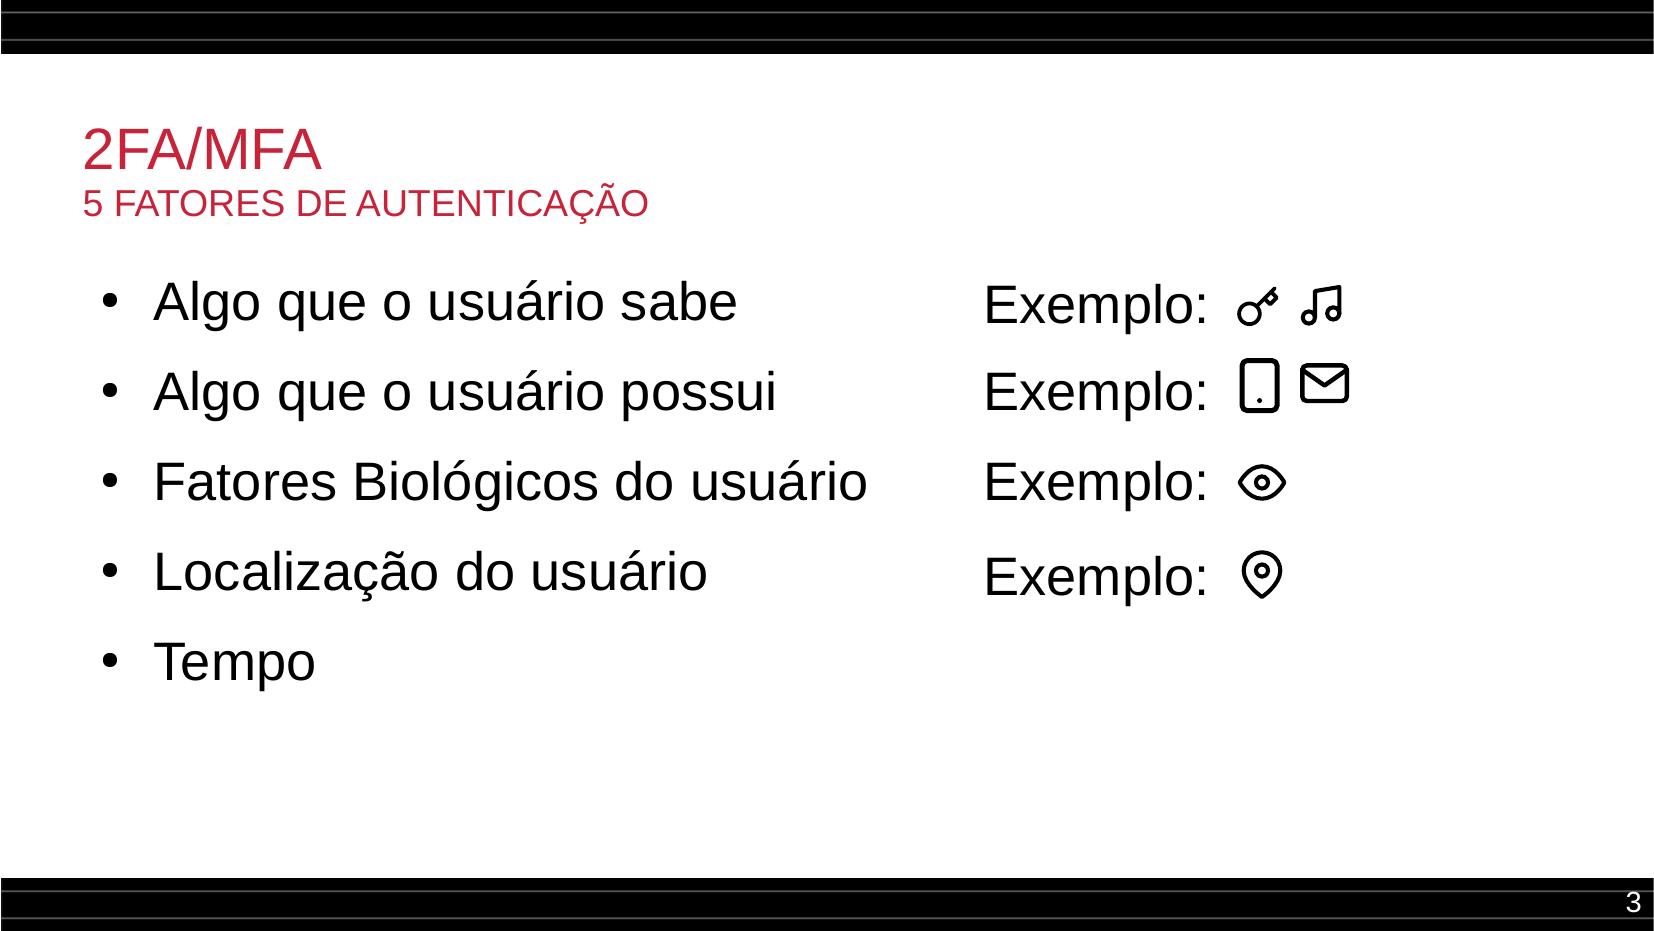

# 2FA/MFA 5 FATORES DE AUTENTICAÇÃO
Exemplo:
Algo que o usuário sabe
Algo que o usuário possui
Fatores Biológicos do usuário
Localização do usuário
Tempo
Exemplo:
Exemplo:
Exemplo: